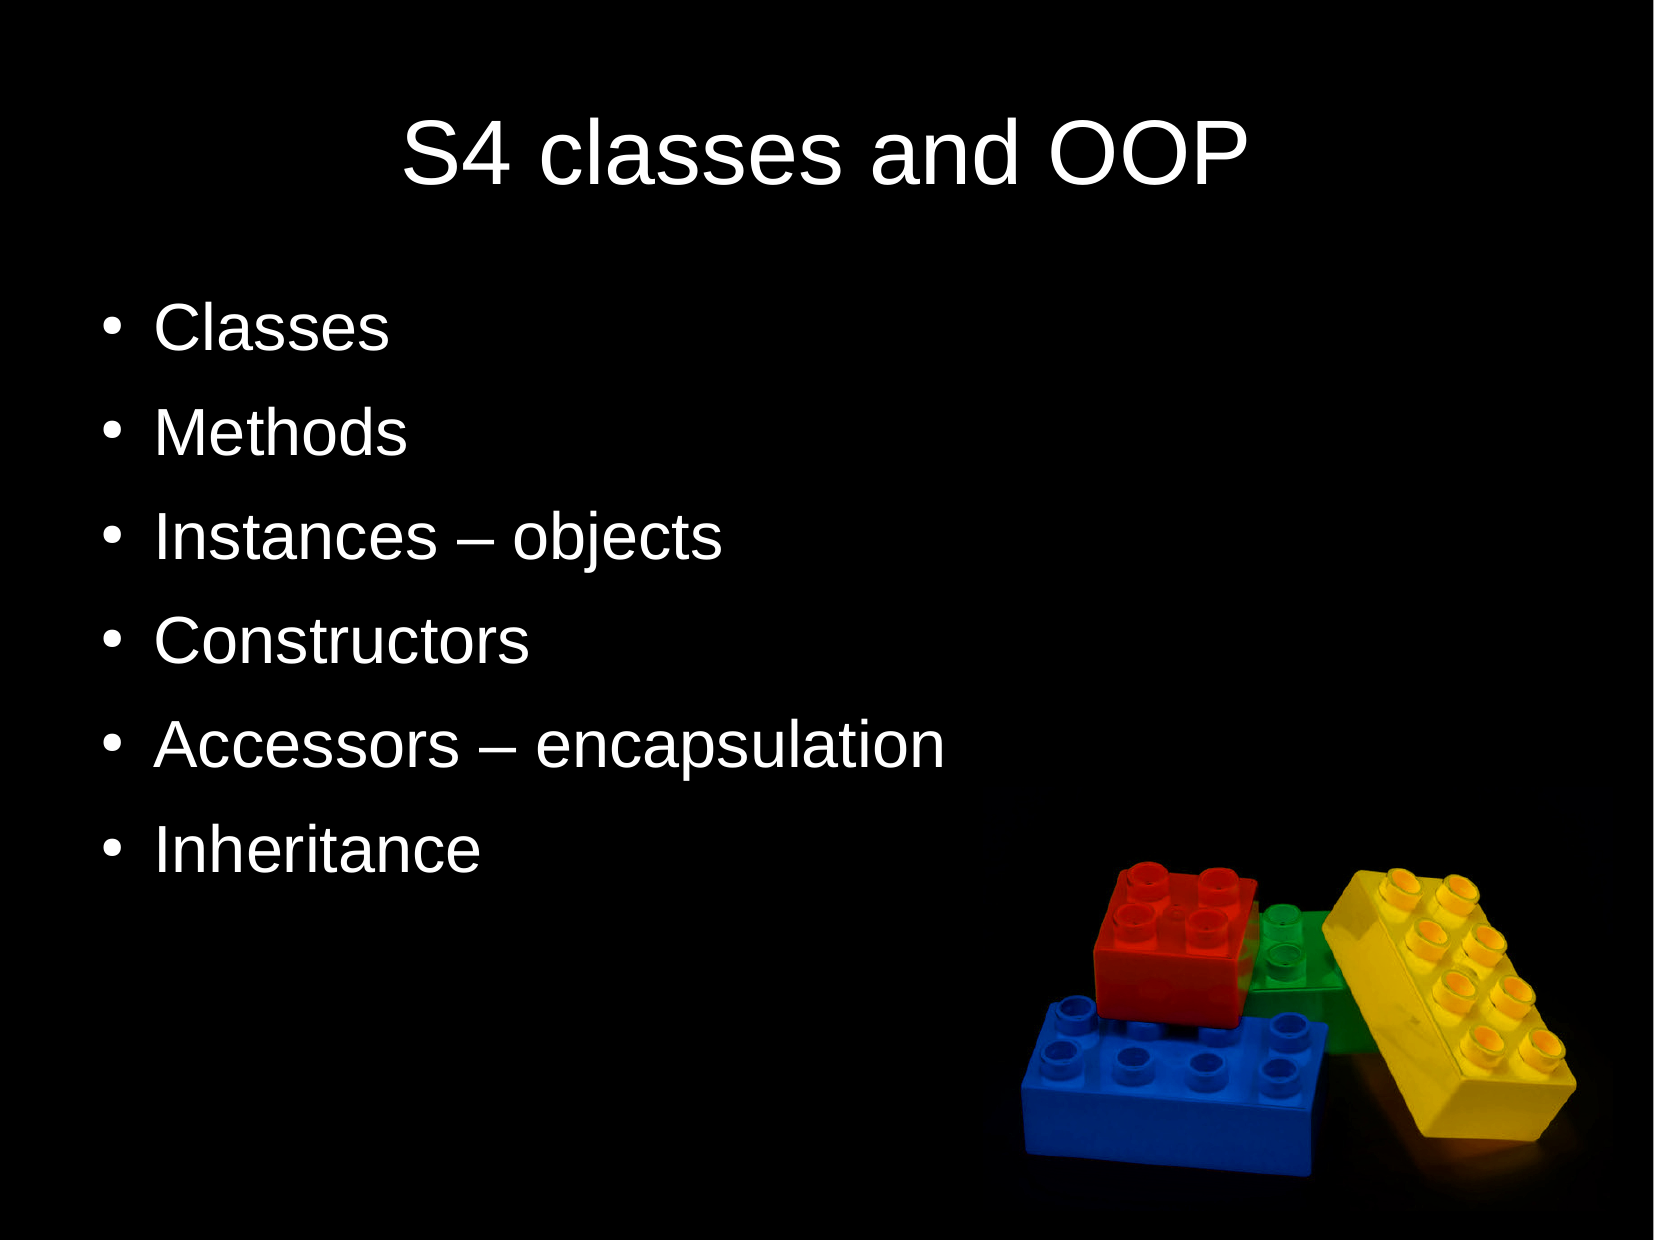

# S4 classes and OOP
Classes
Methods
Instances – objects
Constructors
Accessors – encapsulation
Inheritance